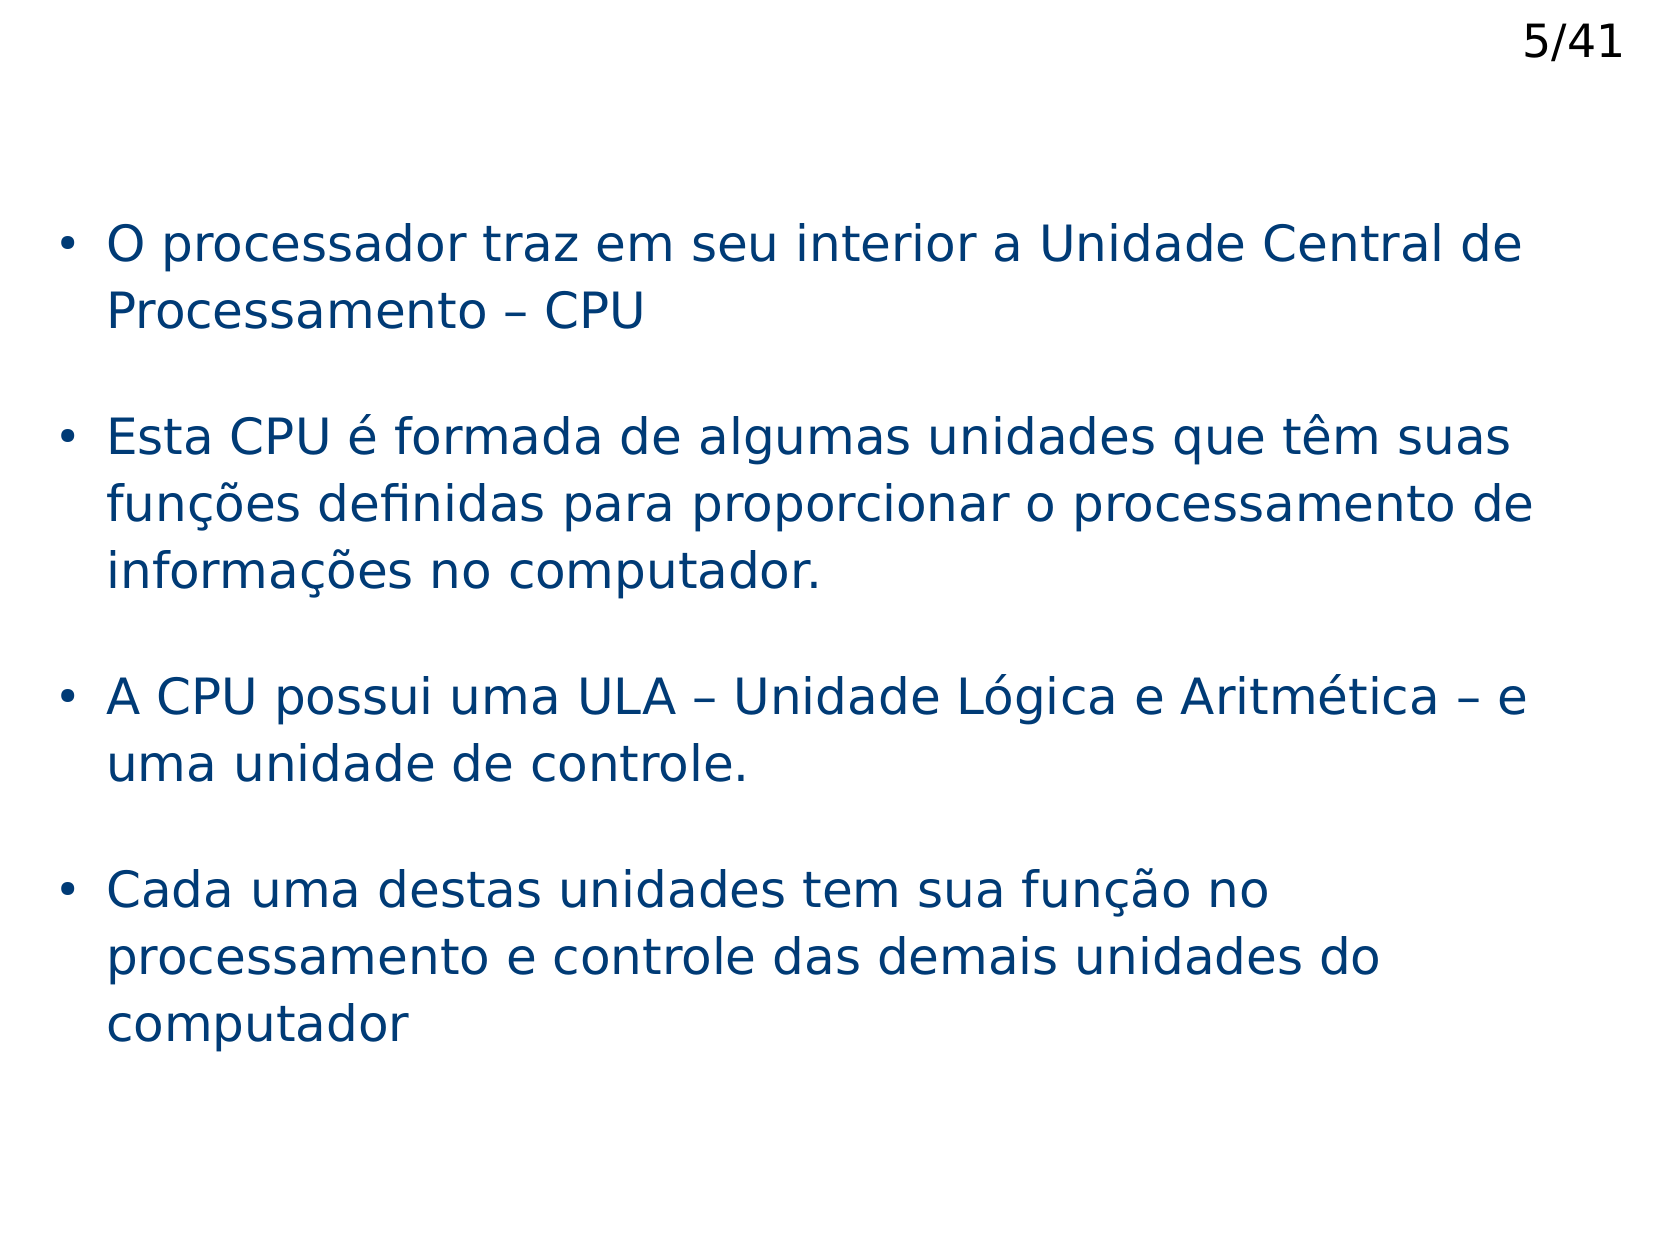

5
#
O processador traz em seu interior a Unidade Central de Processamento – CPU
Esta CPU é formada de algumas unidades que têm suas funções definidas para proporcionar o processamento de informações no computador.
A CPU possui uma ULA – Unidade Lógica e Aritmética – e uma unidade de controle.
Cada uma destas unidades tem sua função no processamento e controle das demais unidades do computador